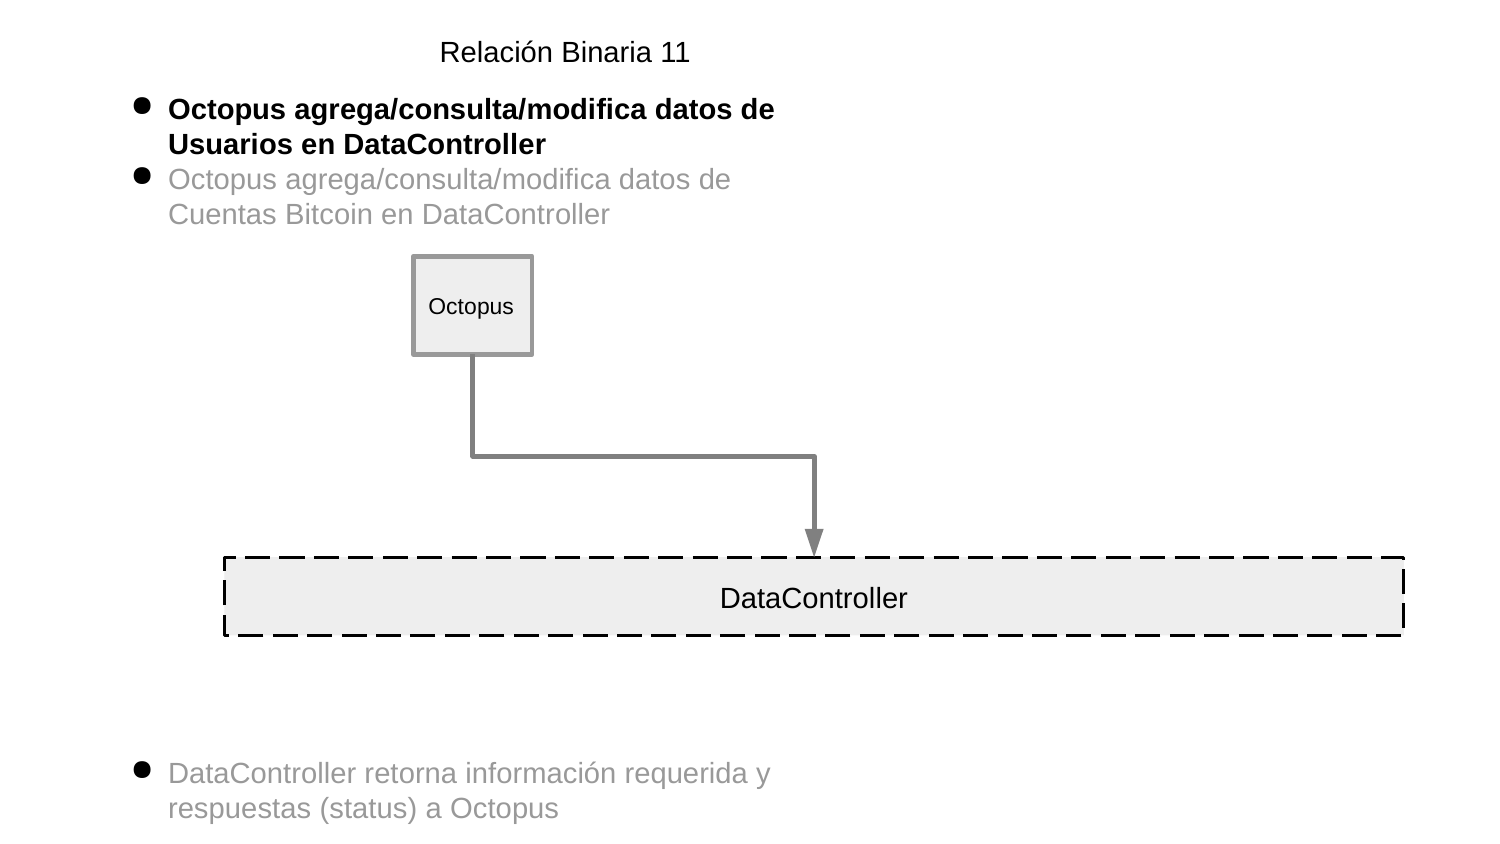

Relación Binaria 11
Octopus agrega/consulta/modifica datos de Usuarios en DataController
Octopus agrega/consulta/modifica datos de Cuentas Bitcoin en DataController
DataController retorna información requerida y respuestas (status) a Octopus
Octopus
DataController